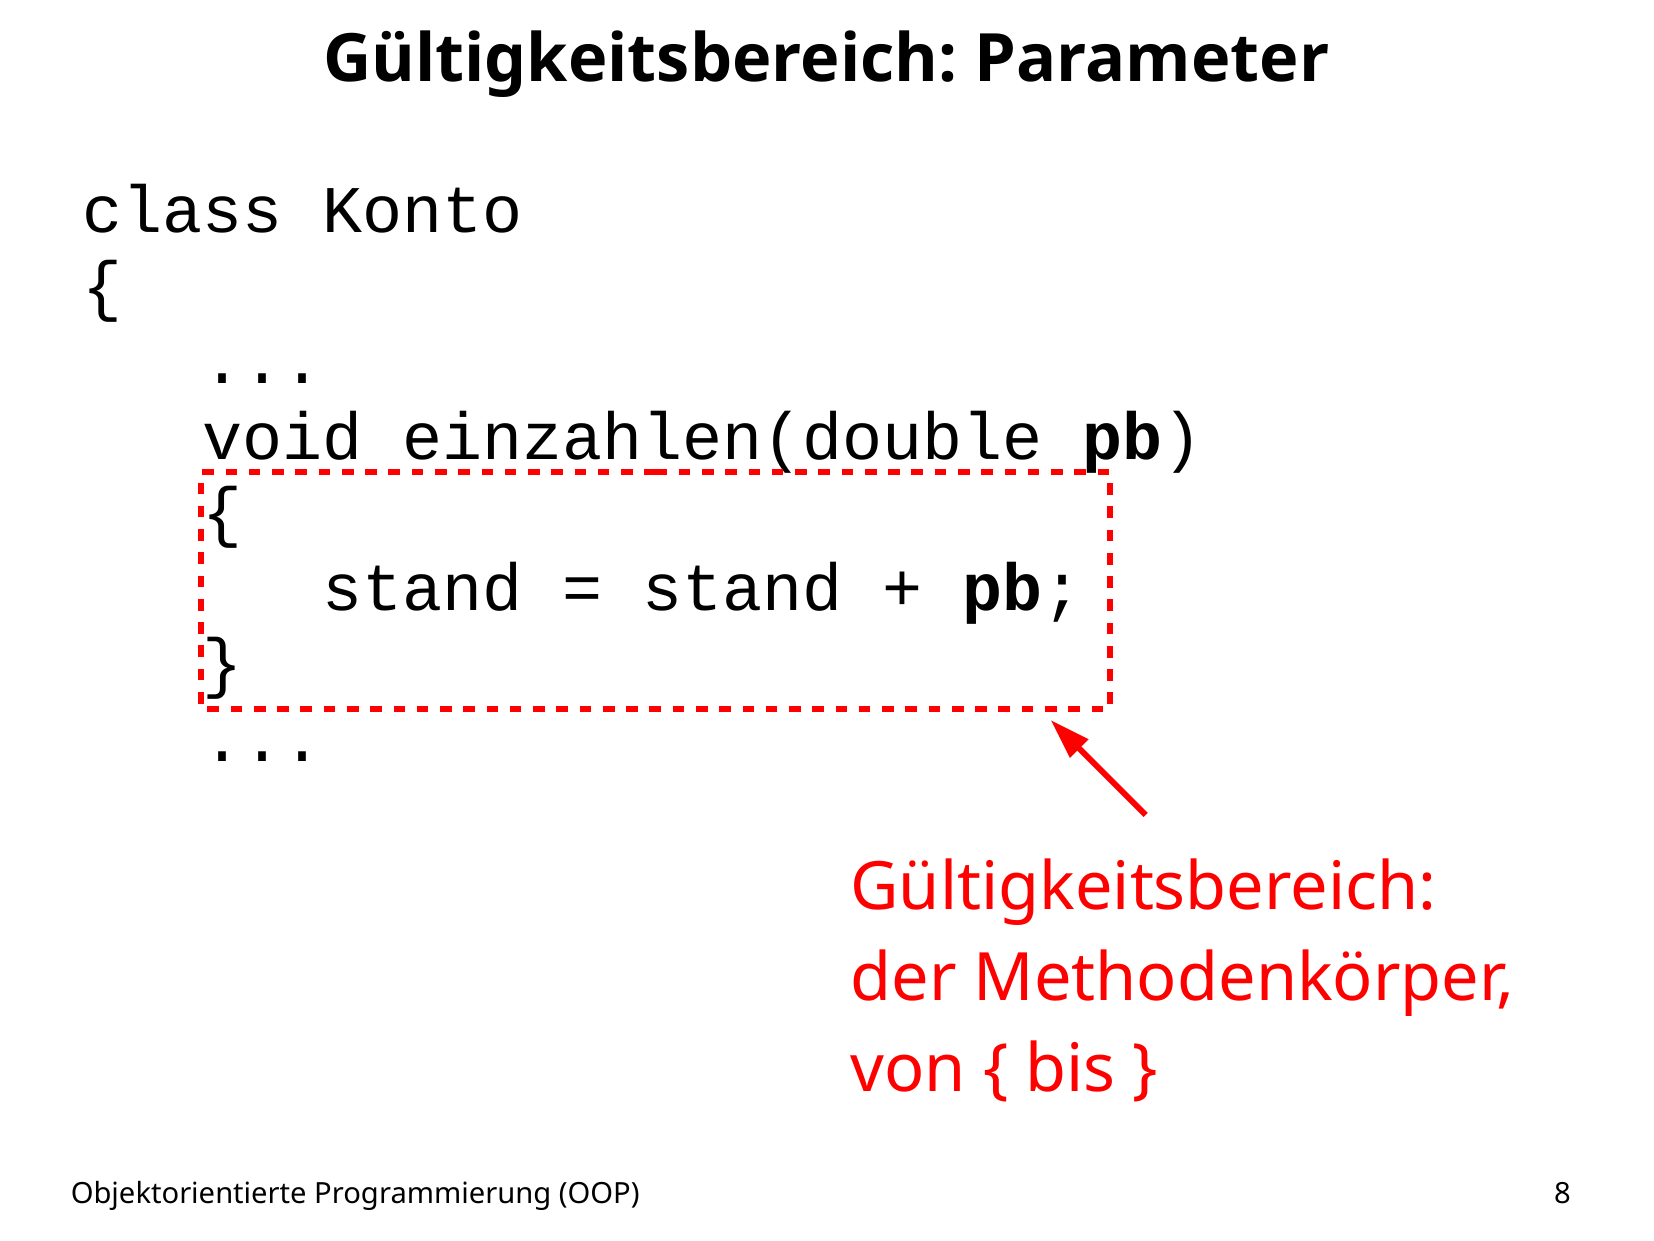

# Gültigkeitsbereich: Parameter
class Konto
{
 ...
 void einzahlen(double pb)
 {
 stand = stand + pb;
 }
 ...
Gültigkeitsbereich:
der Methodenkörper,
von { bis }
Objektorientierte Programmierung (OOP)
8